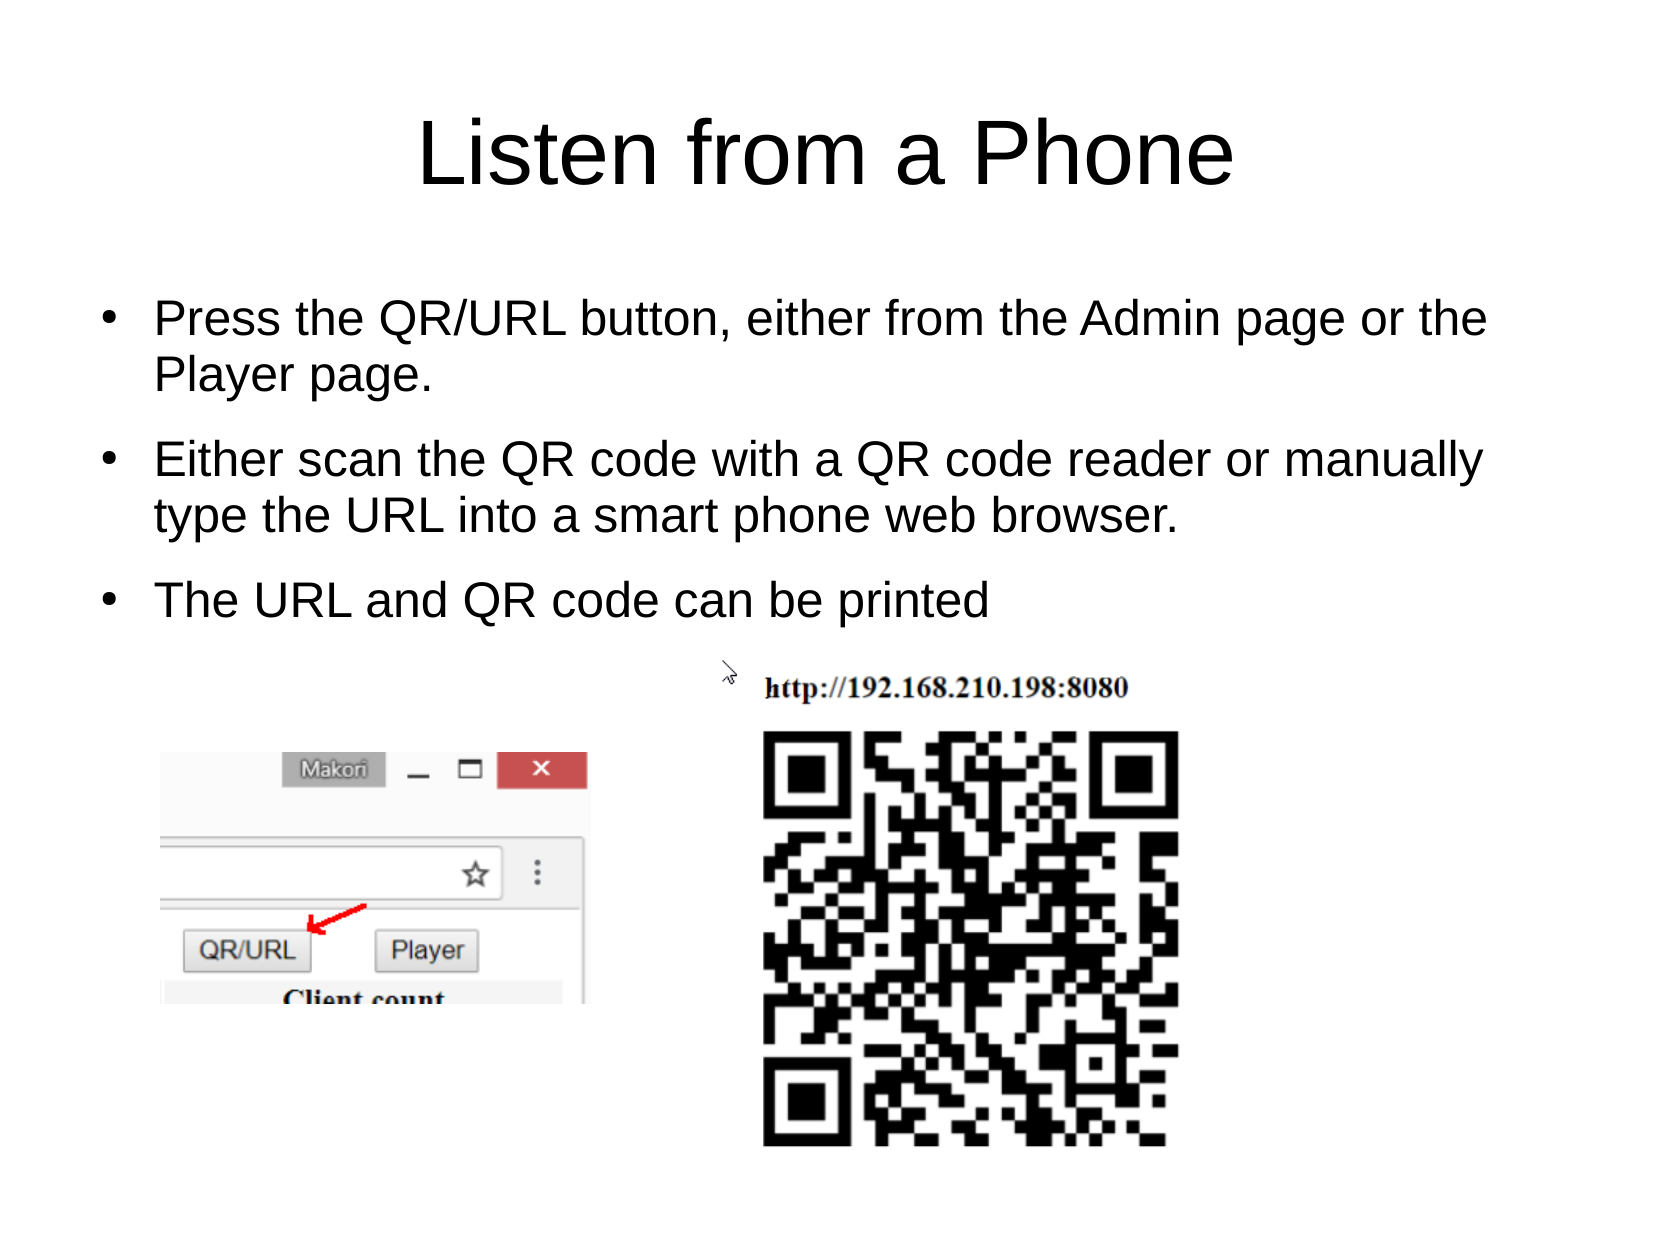

# Listen from a Phone
Press the QR/URL button, either from the Admin page or the Player page.
Either scan the QR code with a QR code reader or manually type the URL into a smart phone web browser.
The URL and QR code can be printed